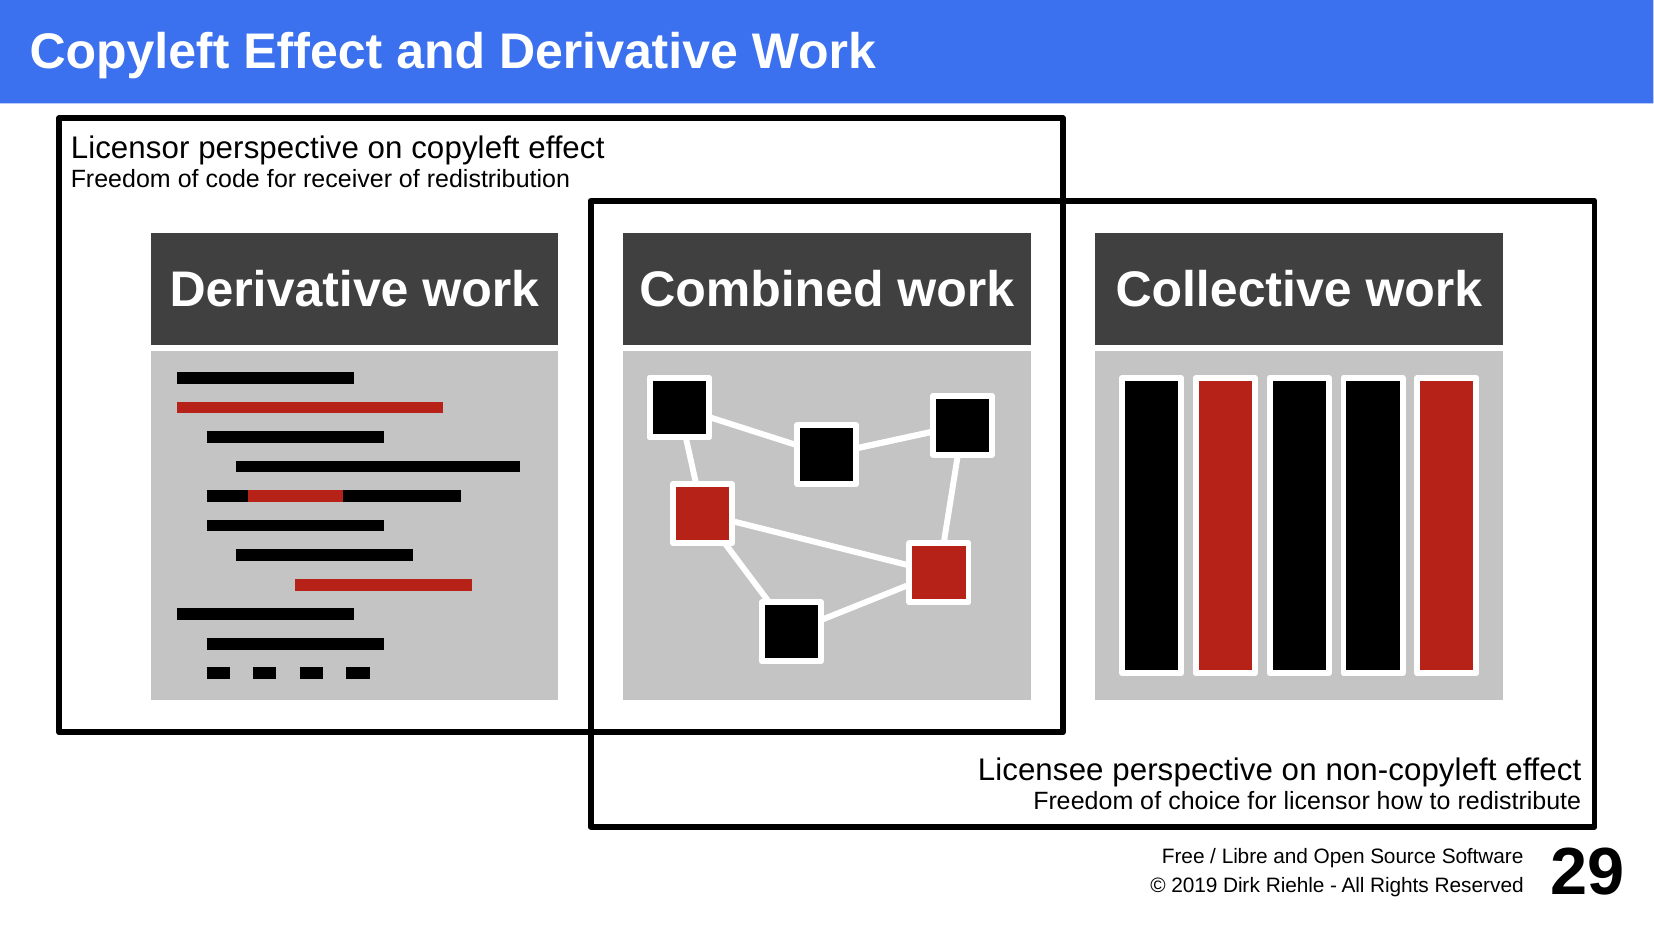

# Copyleft Effect and Derivative Work
Licensor perspective on copyleft effect
Freedom of code for receiver of redistribution
Licensee perspective on non-copyleft effect
Freedom of choice for licensor how to redistribute
Derivative work
Combined work
Collective work
Free / Libre and Open Source Software
29
© 2019 Dirk Riehle - All Rights Reserved